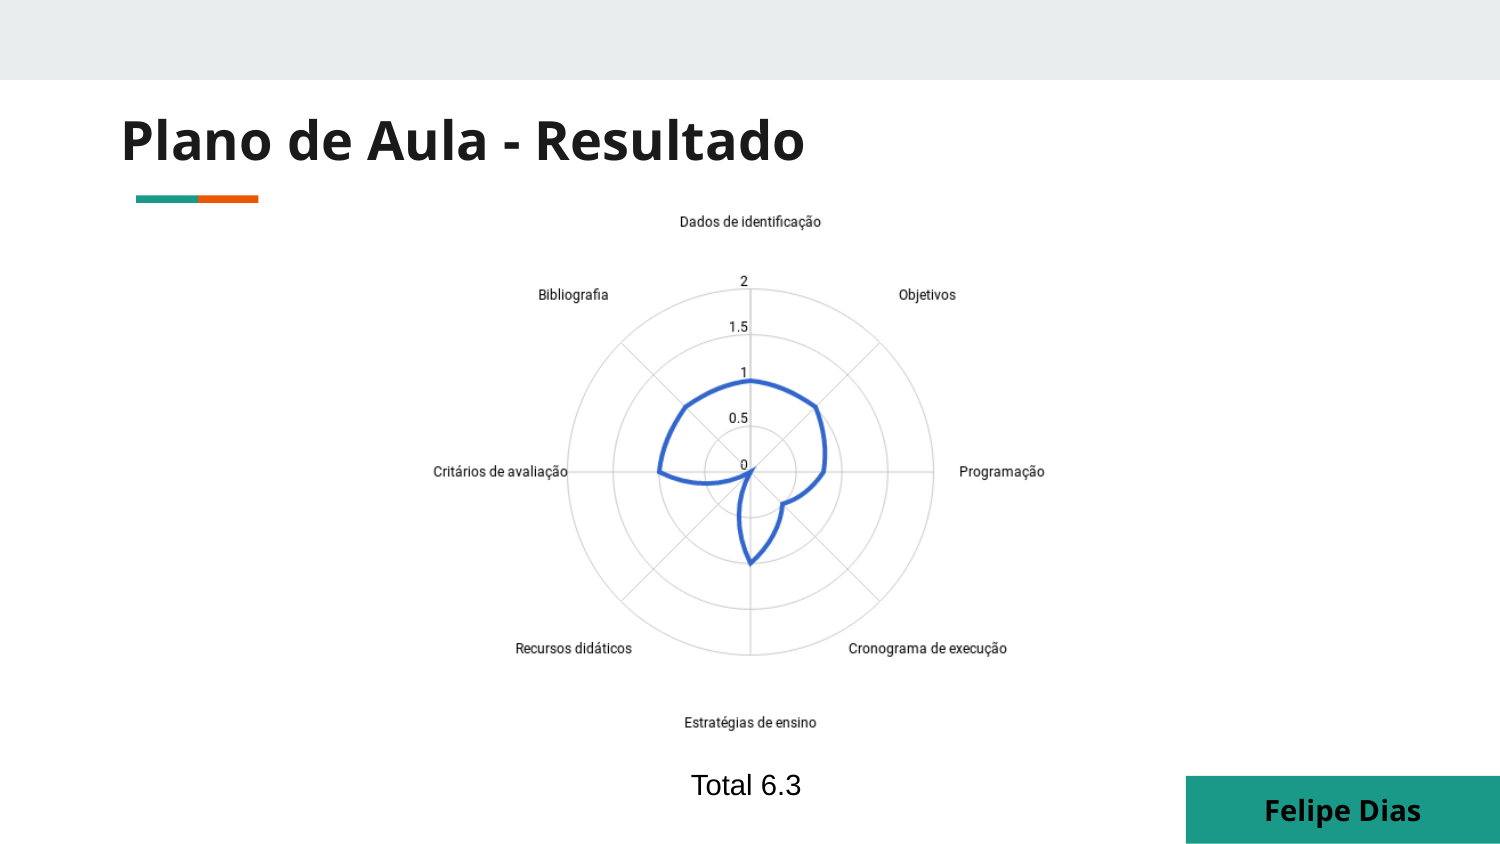

# Plano de Aula - Resultado
Total 6.3
Felipe Dias